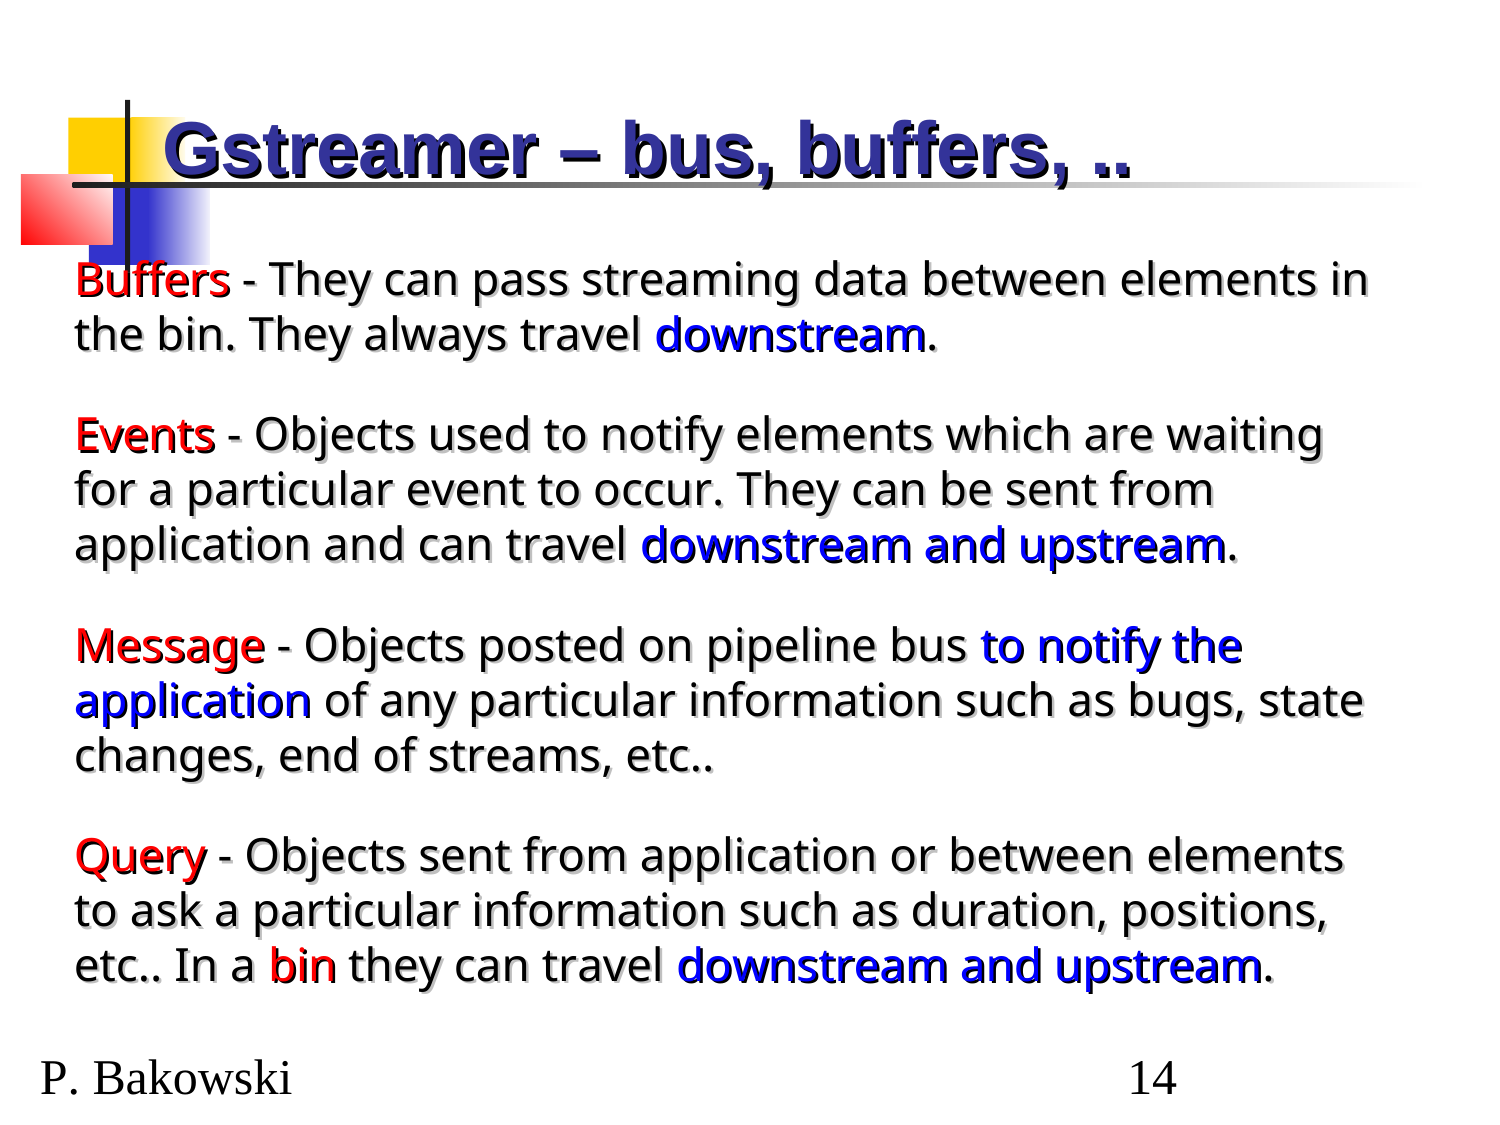

# Gstreamer – bus, buffers, ..
Buffers - They can pass streaming data between elements in the bin. They always travel downstream.
Events - Objects used to notify elements which are waiting for a particular event to occur. They can be sent from application and can travel downstream and upstream.
Message - Objects posted on pipeline bus to notify the application of any particular information such as bugs, state changes, end of streams, etc..
Query - Objects sent from application or between elements to ask a particular information such as duration, positions, etc.. In a bin they can travel downstream and upstream.
P.Bakowski
14